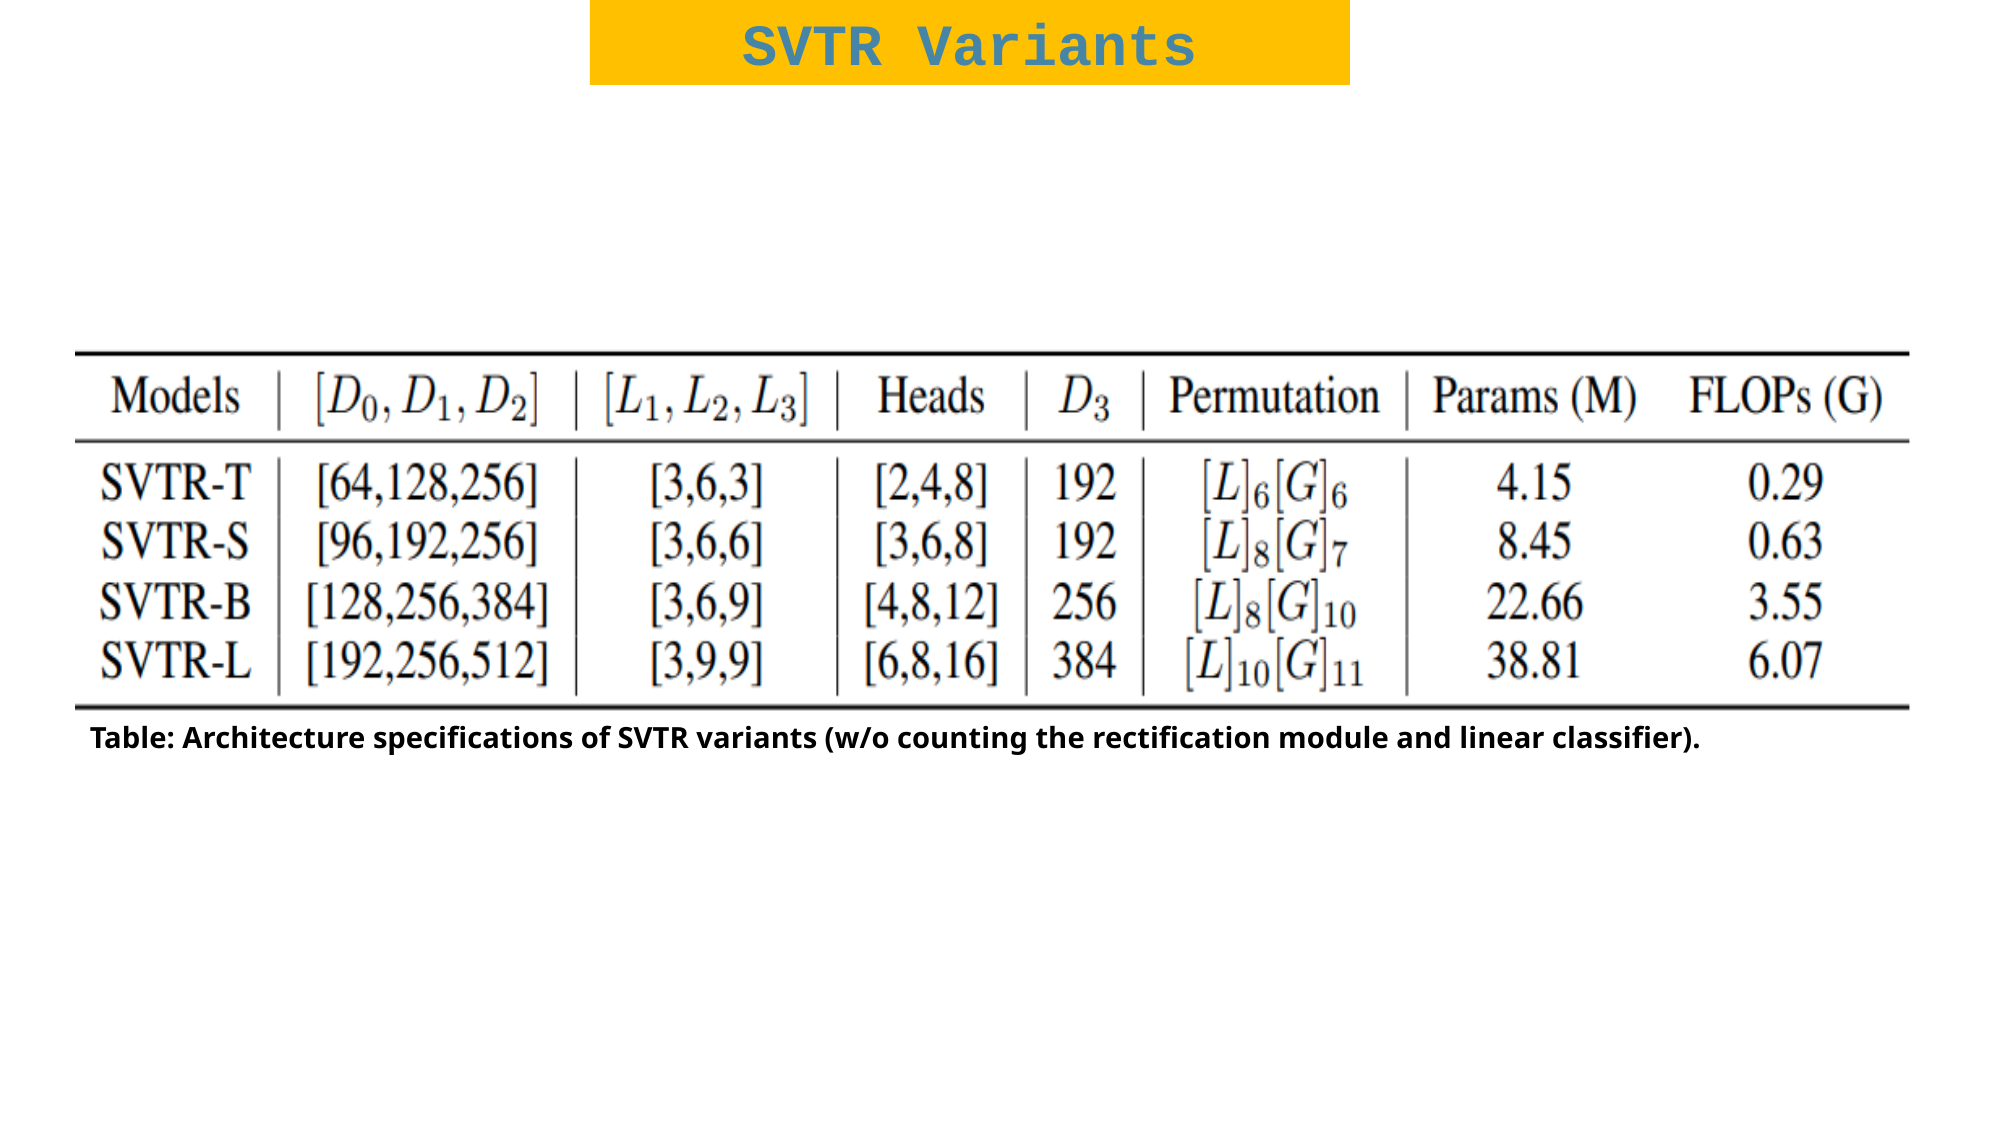

SVTR Variants
Table: Architecture specifications of SVTR variants (w/o counting the rectification module and linear classifier).